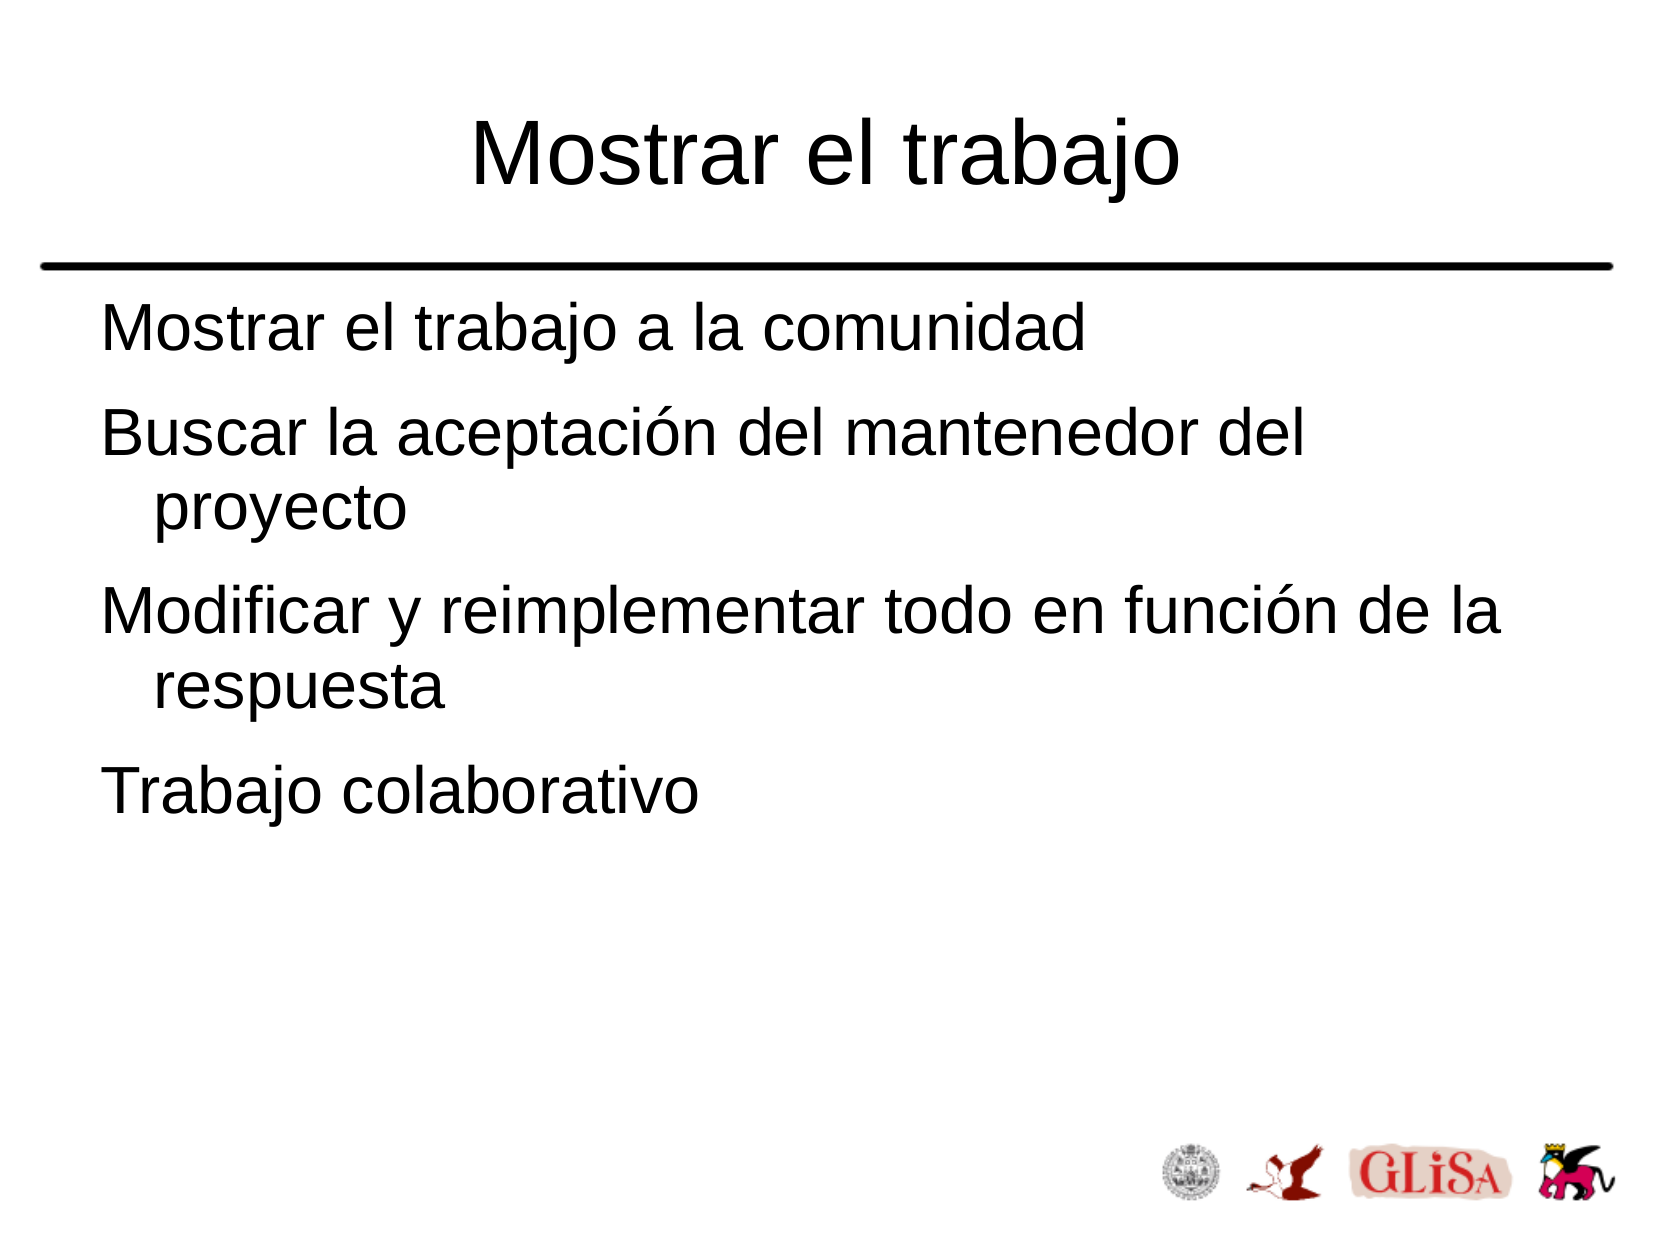

# Mostrar el trabajo
Mostrar el trabajo a la comunidad
Buscar la aceptación del mantenedor del proyecto
Modificar y reimplementar todo en función de la respuesta
Trabajo colaborativo